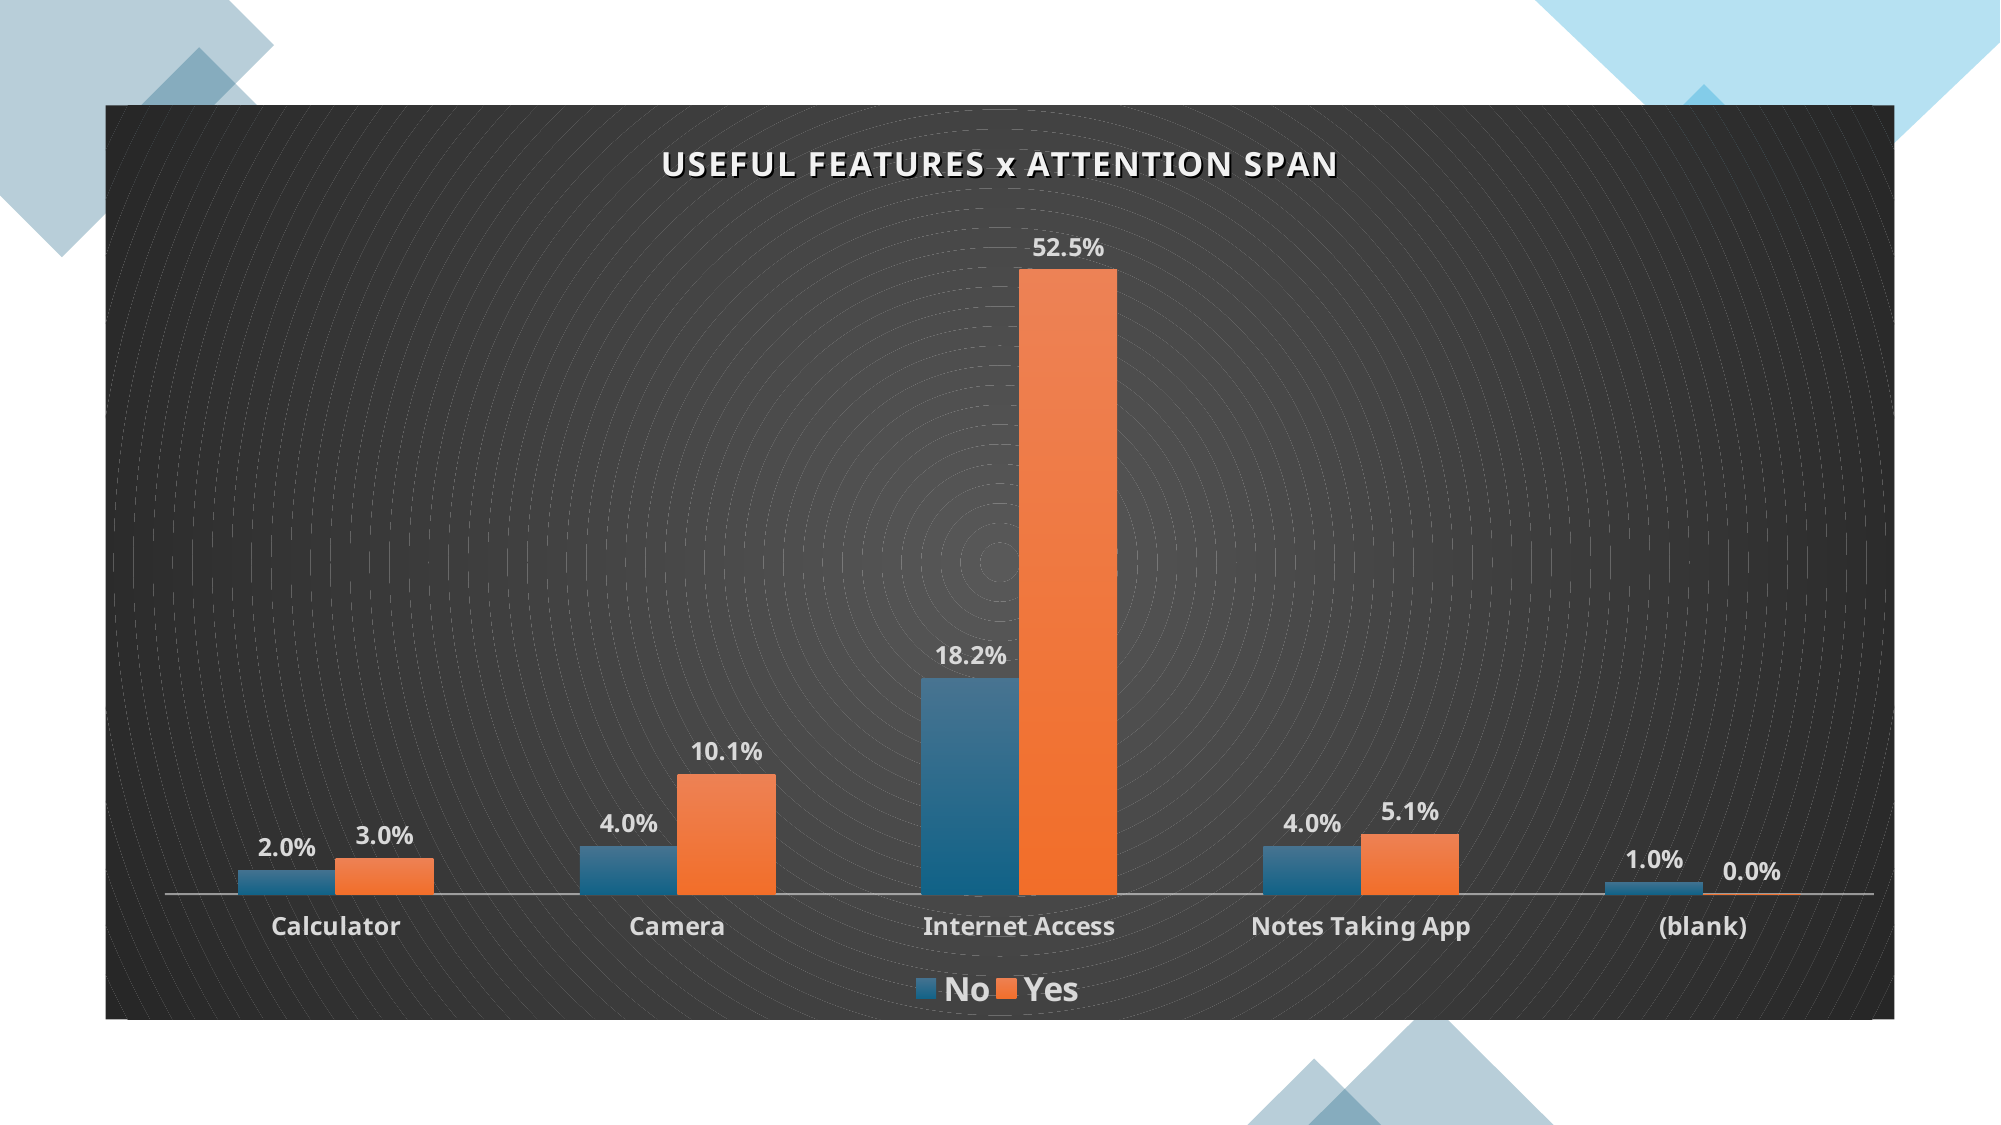

### Chart: USEFUL FEATURES x ATTENTION SPAN
| Category | No | Yes |
|---|---|---|
| Calculator | 0.0202020202020202 | 0.0303030303030303 |
| Camera | 0.0404040404040404 | 0.101010101010101 |
| Internet Access | 0.181818181818182 | 0.525252525252525 |
| Notes Taking App | 0.0404040404040404 | 0.0505050505050505 |
| (blank) | 0.0101010101010101 | 0.0 |